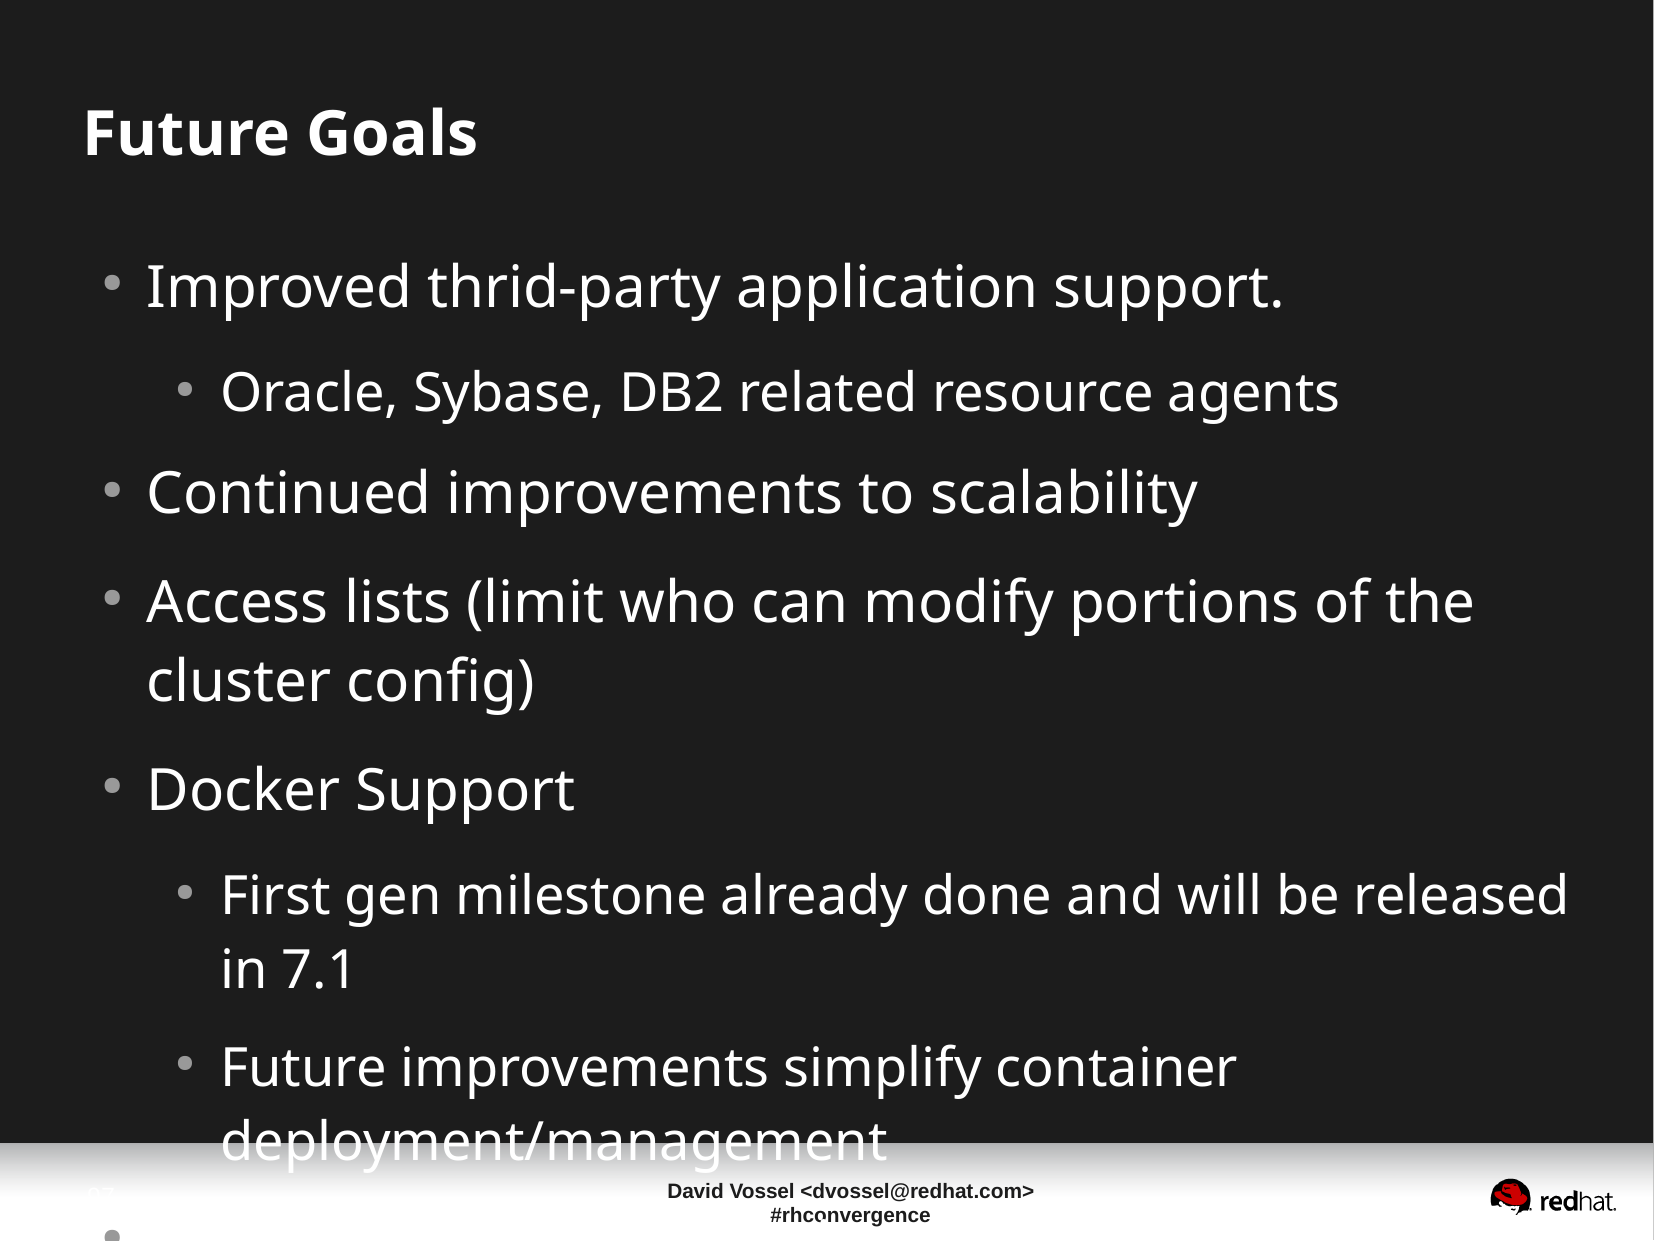

# Future Goals
Improved thrid-party application support.
Oracle, Sybase, DB2 related resource agents
Continued improvements to scalability
Access lists (limit who can modify portions of the cluster config)
Docker Support
First gen milestone already done and will be released in 7.1
Future improvements simplify container deployment/management
Improved stretch clustering